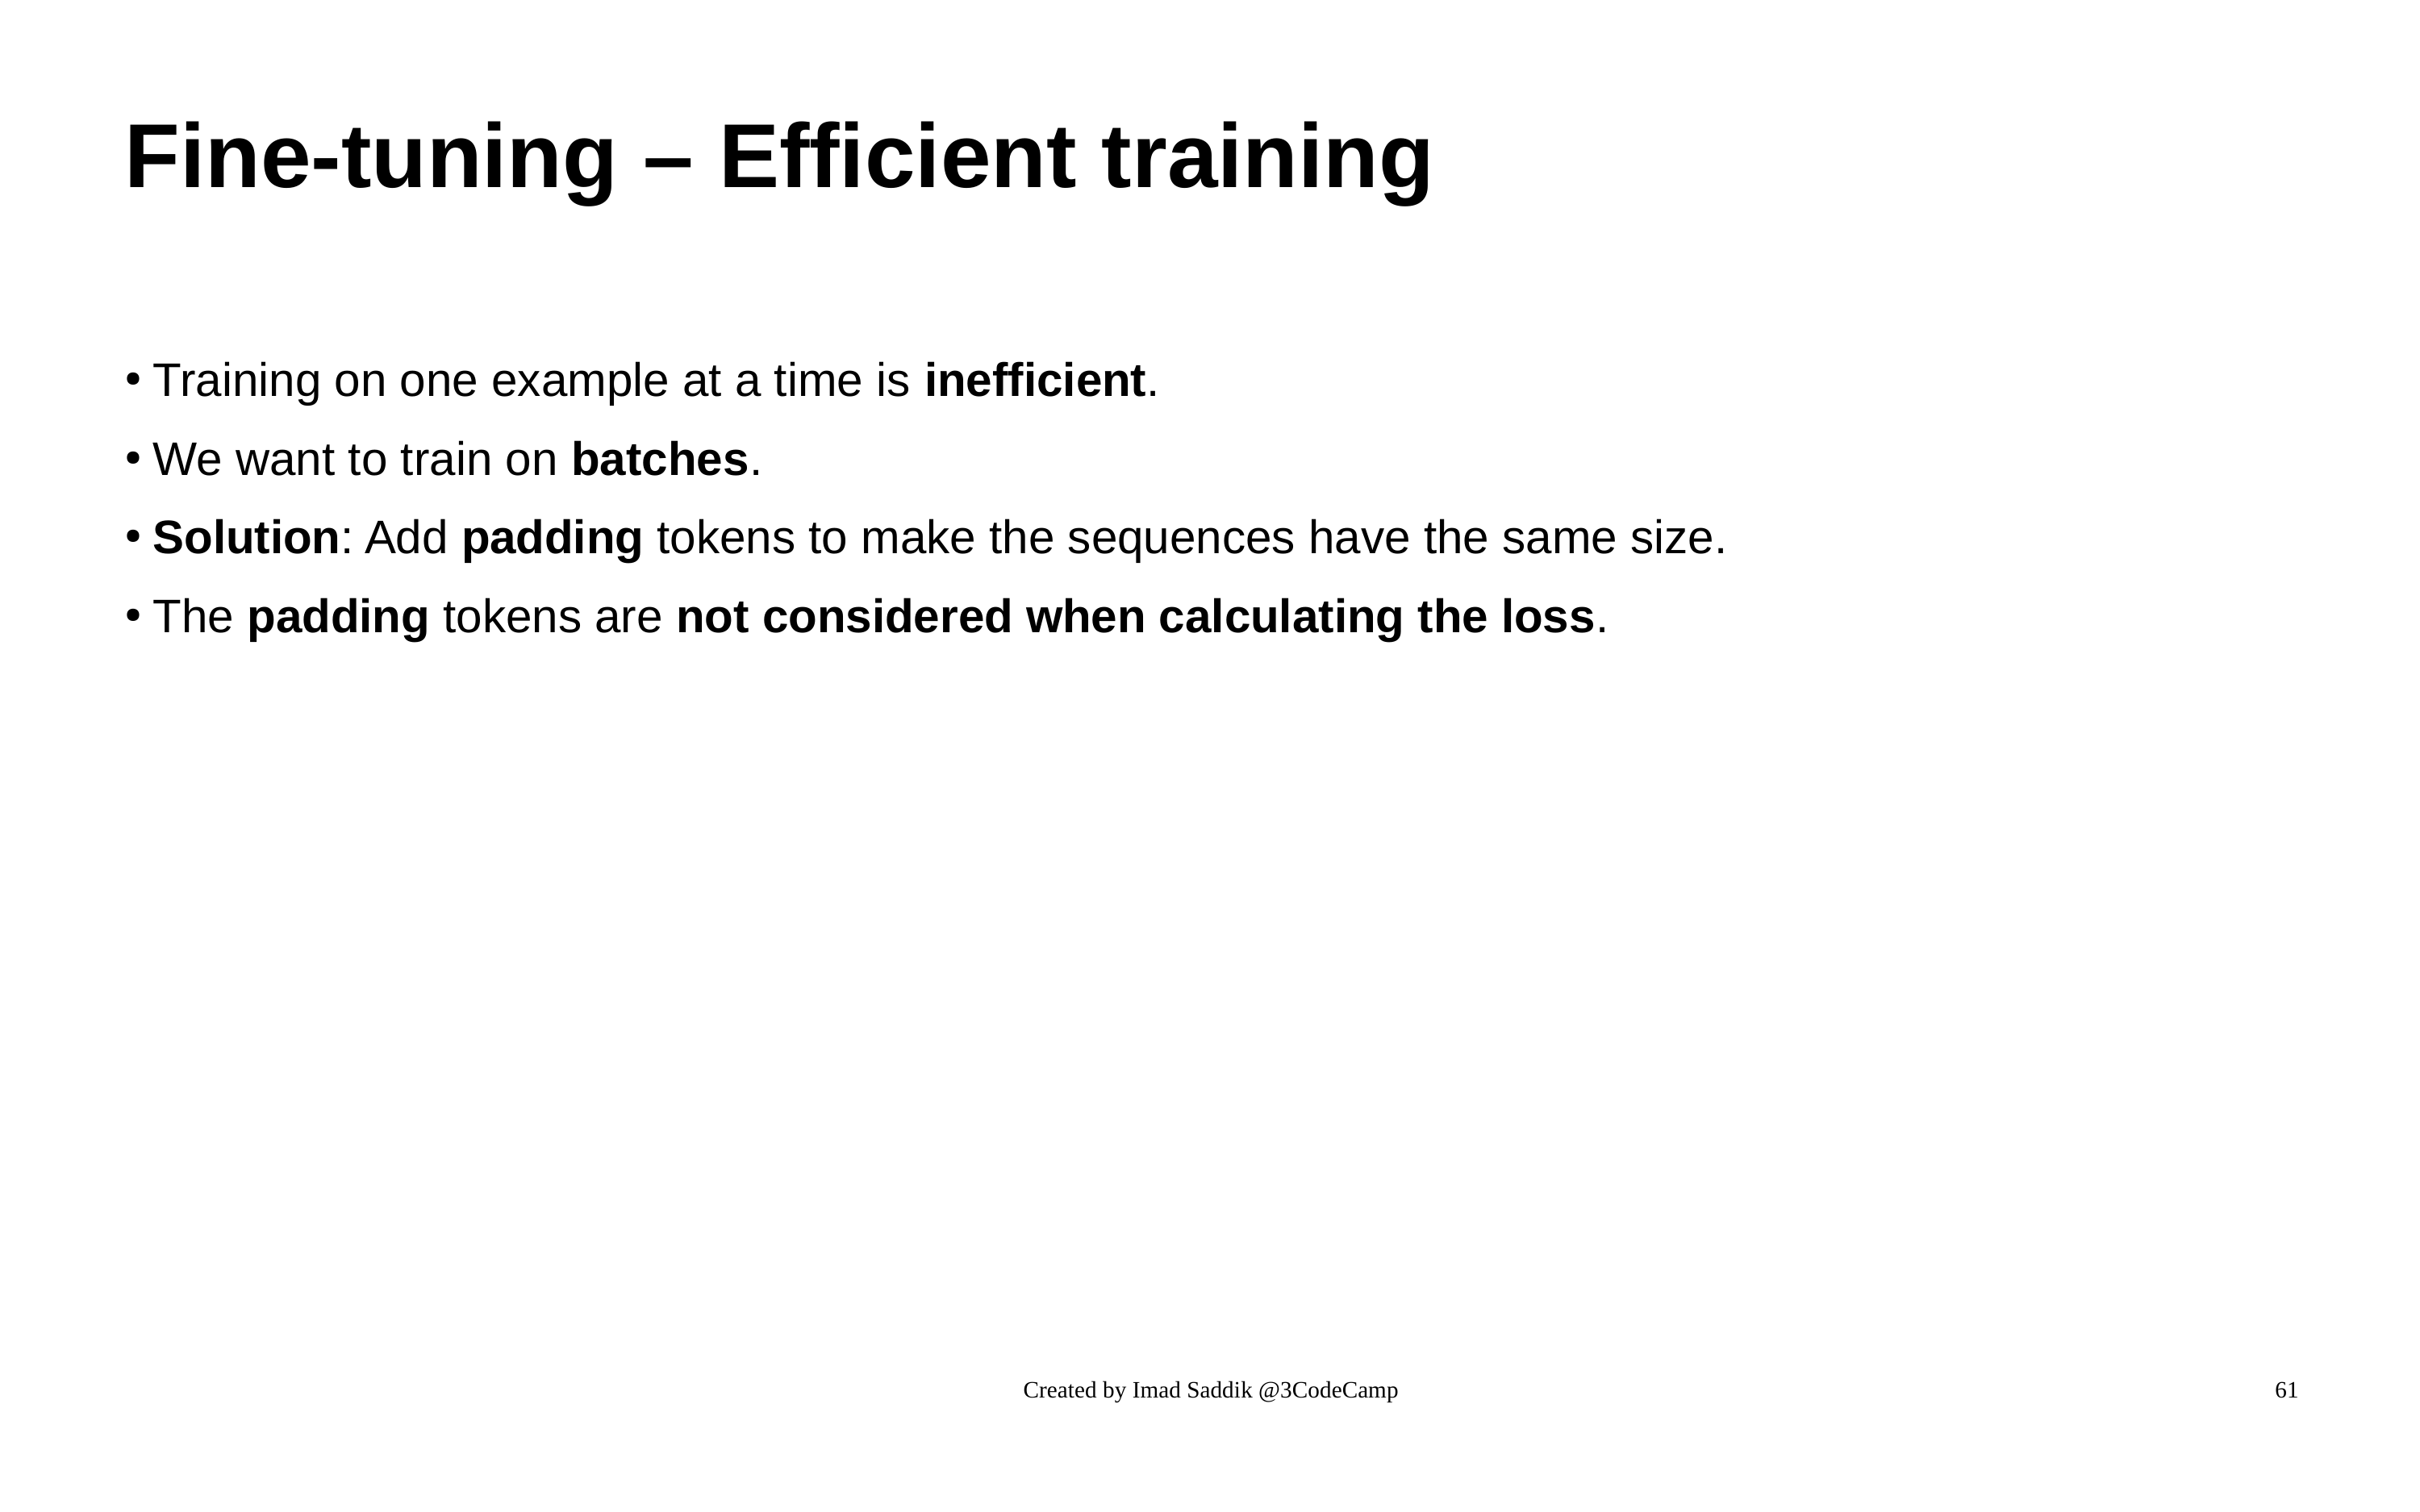

Fine-tuning – Efficient training
Training on one example at a time is inefficient.
We want to train on batches.
Solution: Add padding tokens to make the sequences have the same size.
The padding tokens are not considered when calculating the loss.
Created by Imad Saddik @3CodeCamp
61